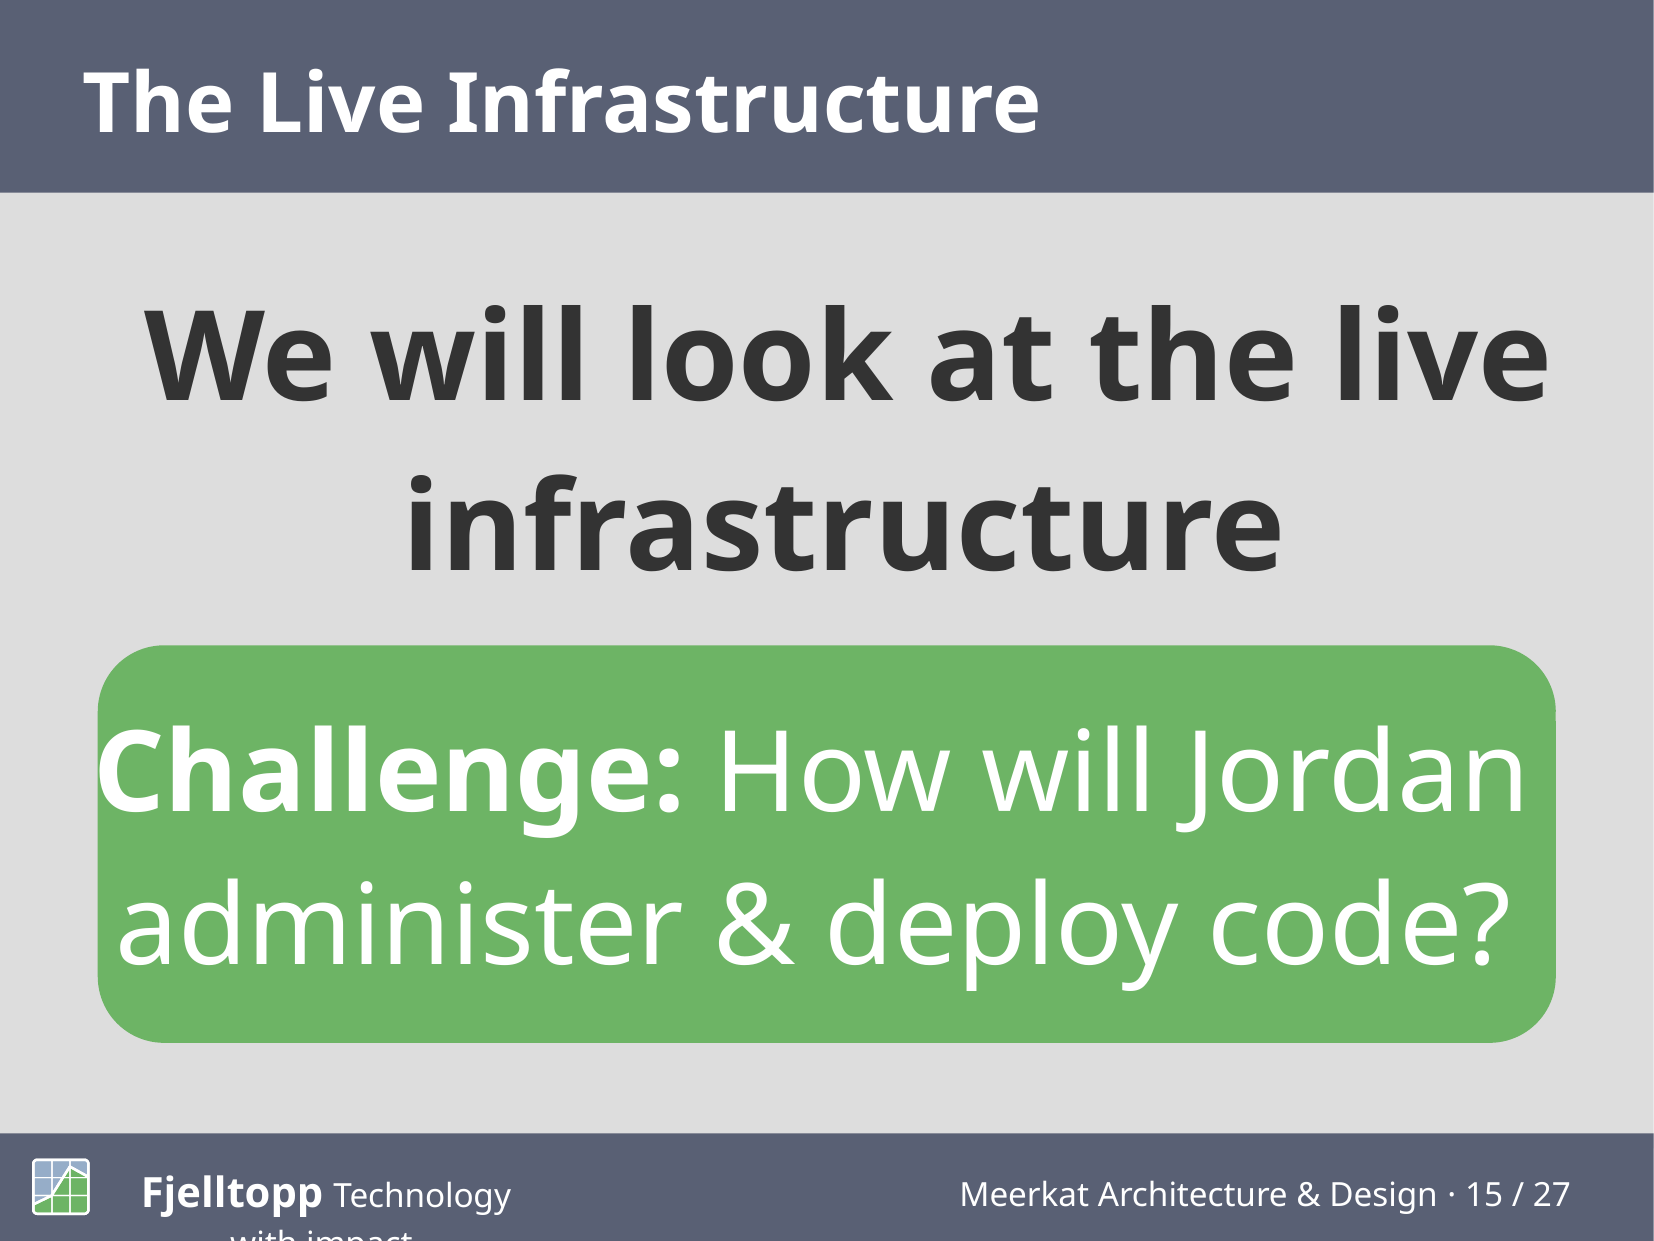

# The Live Infrastructure
We will look at the live infrastructure tomorrow!
Challenge: How will Jordan
administer & deploy code?
15